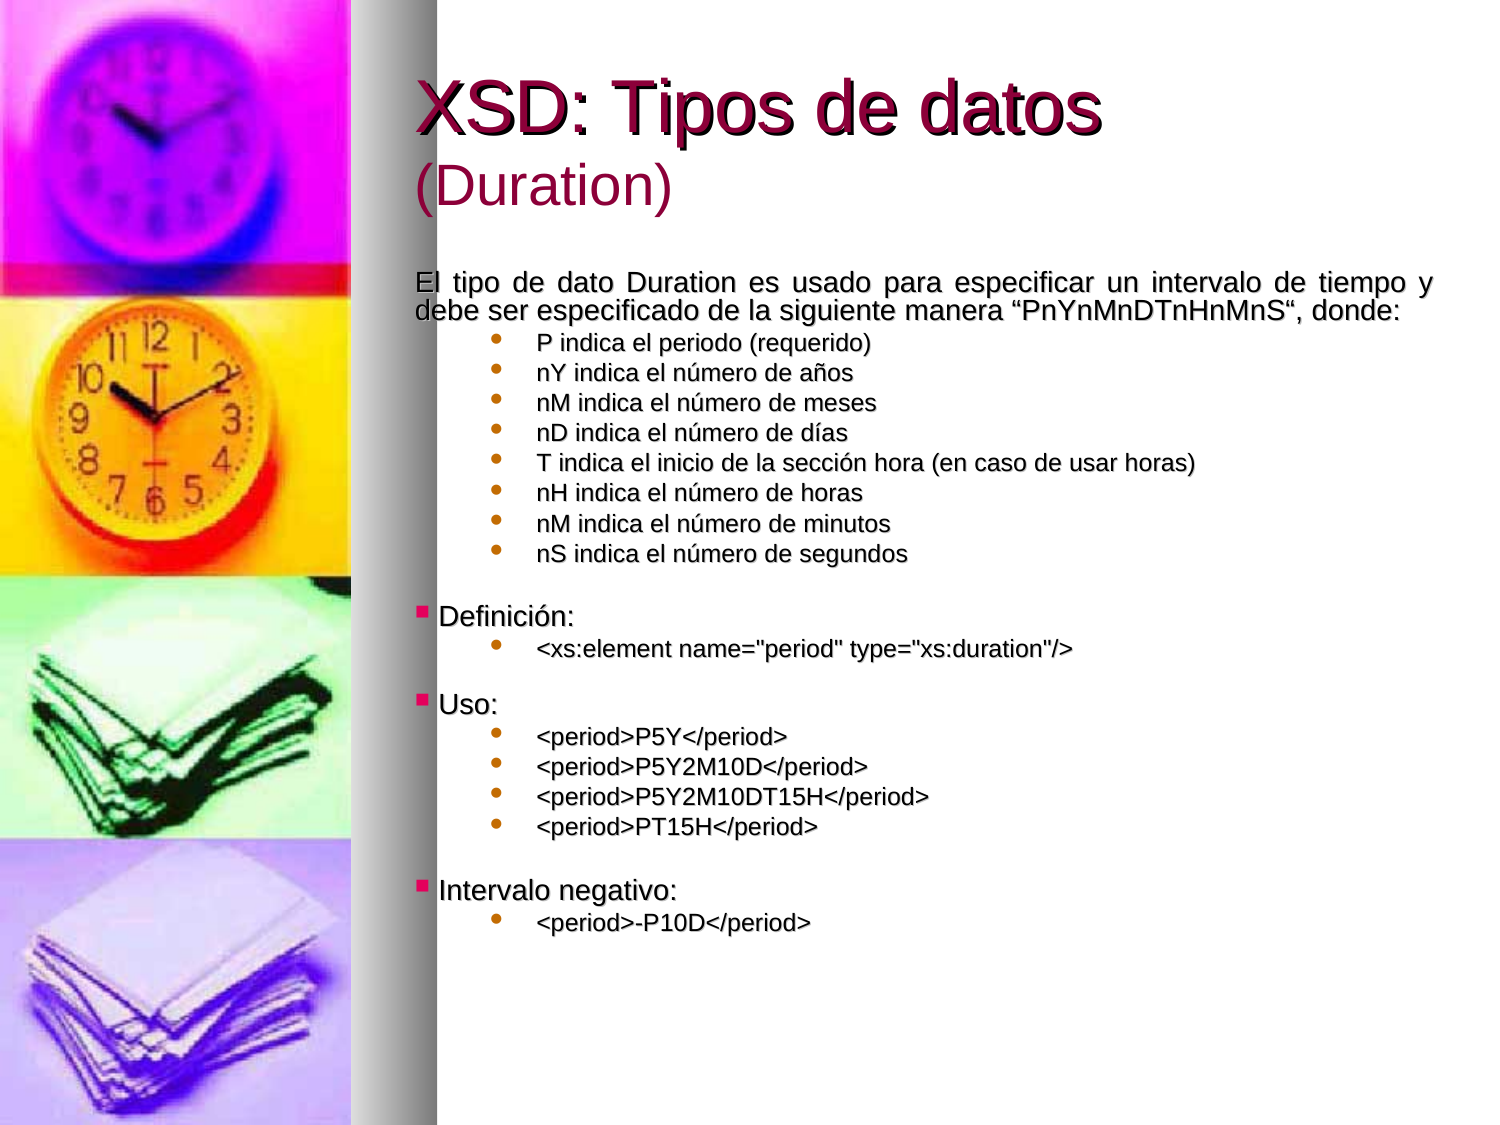

# XSD: Tipos de datos (Duration)
El tipo de dato Duration es usado para especificar un intervalo de tiempo y debe ser especificado de la siguiente manera “PnYnMnDTnHnMnS“, donde:
P indica el periodo (requerido)
nY indica el número de años
nM indica el número de meses
nD indica el número de días
T indica el inicio de la sección hora (en caso de usar horas)
nH indica el número de horas
nM indica el número de minutos
nS indica el número de segundos
 Definición:
<xs:element name="period" type="xs:duration"/>
 Uso:
<period>P5Y</period>
<period>P5Y2M10D</period>
<period>P5Y2M10DT15H</period>
<period>PT15H</period>
 Intervalo negativo:
<period>-P10D</period>